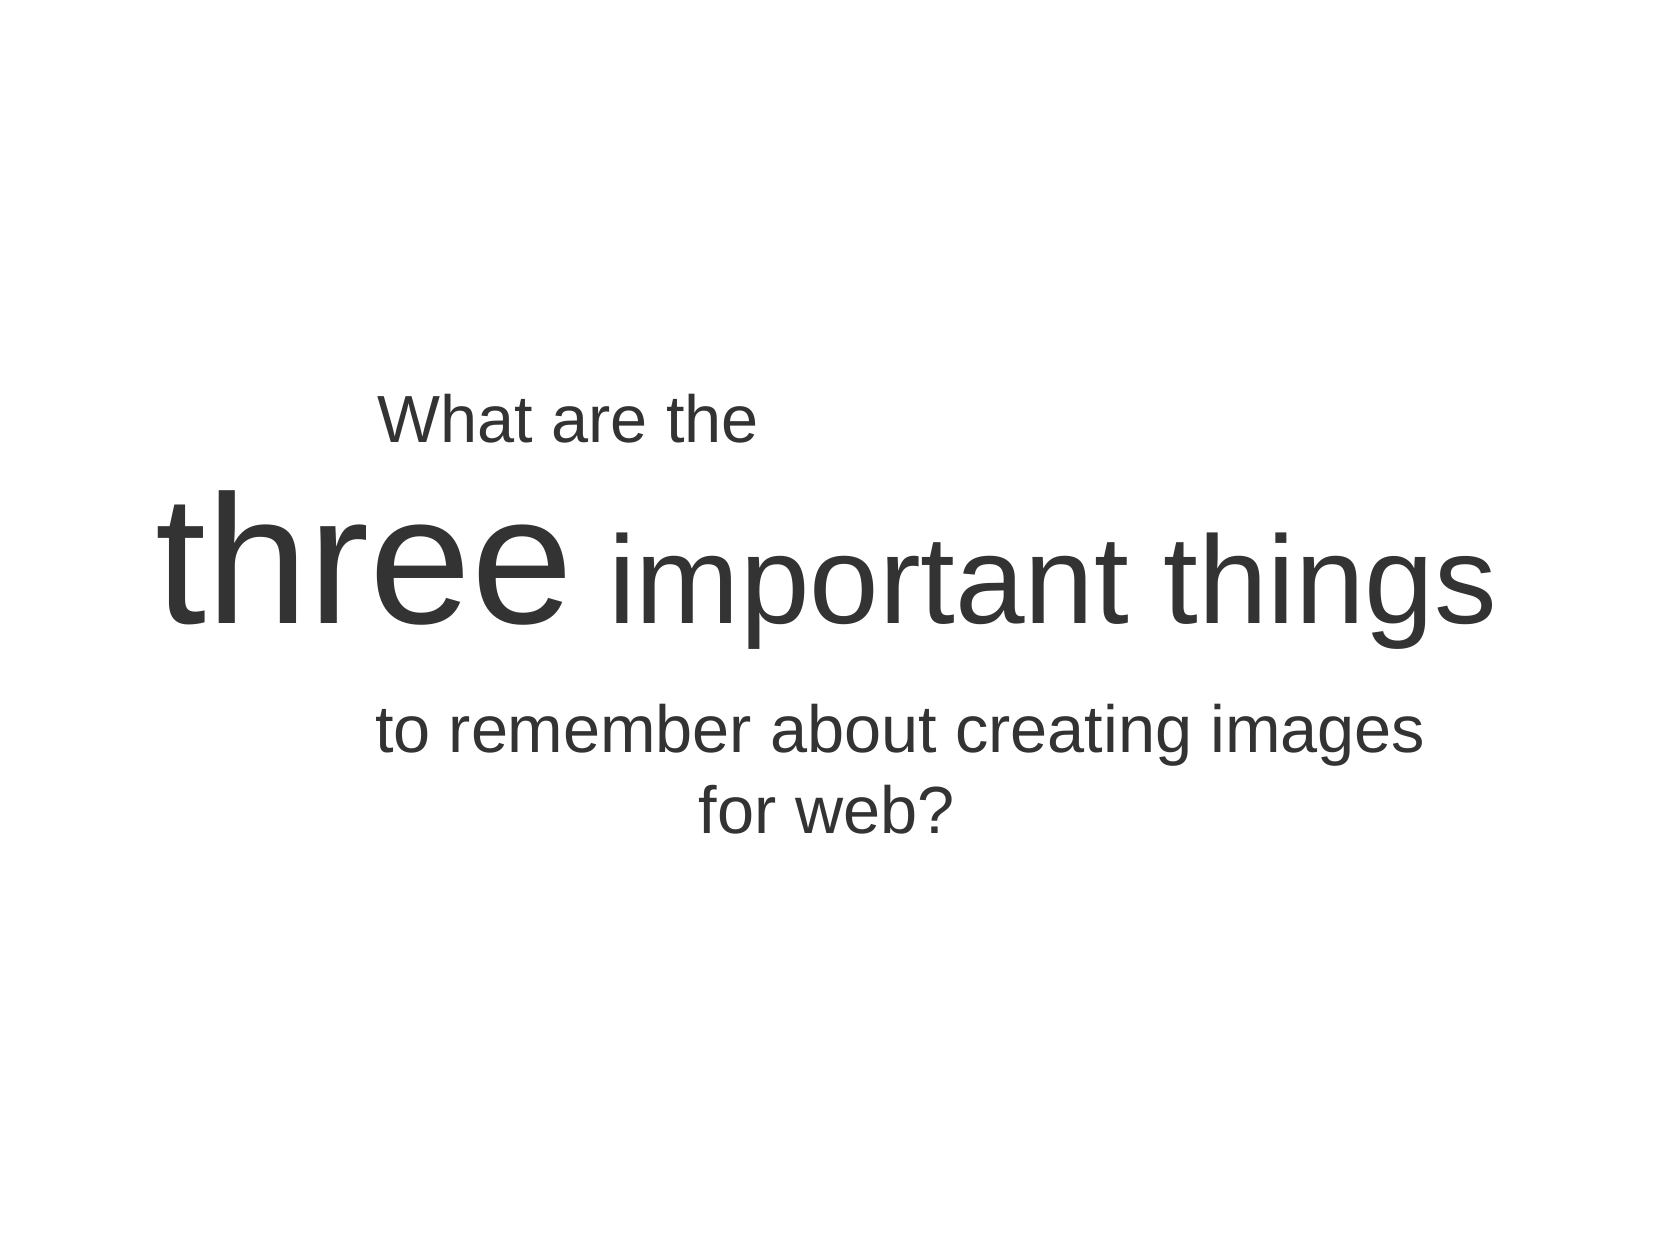

# What are the
three important things
		to remember about creating images
for web?